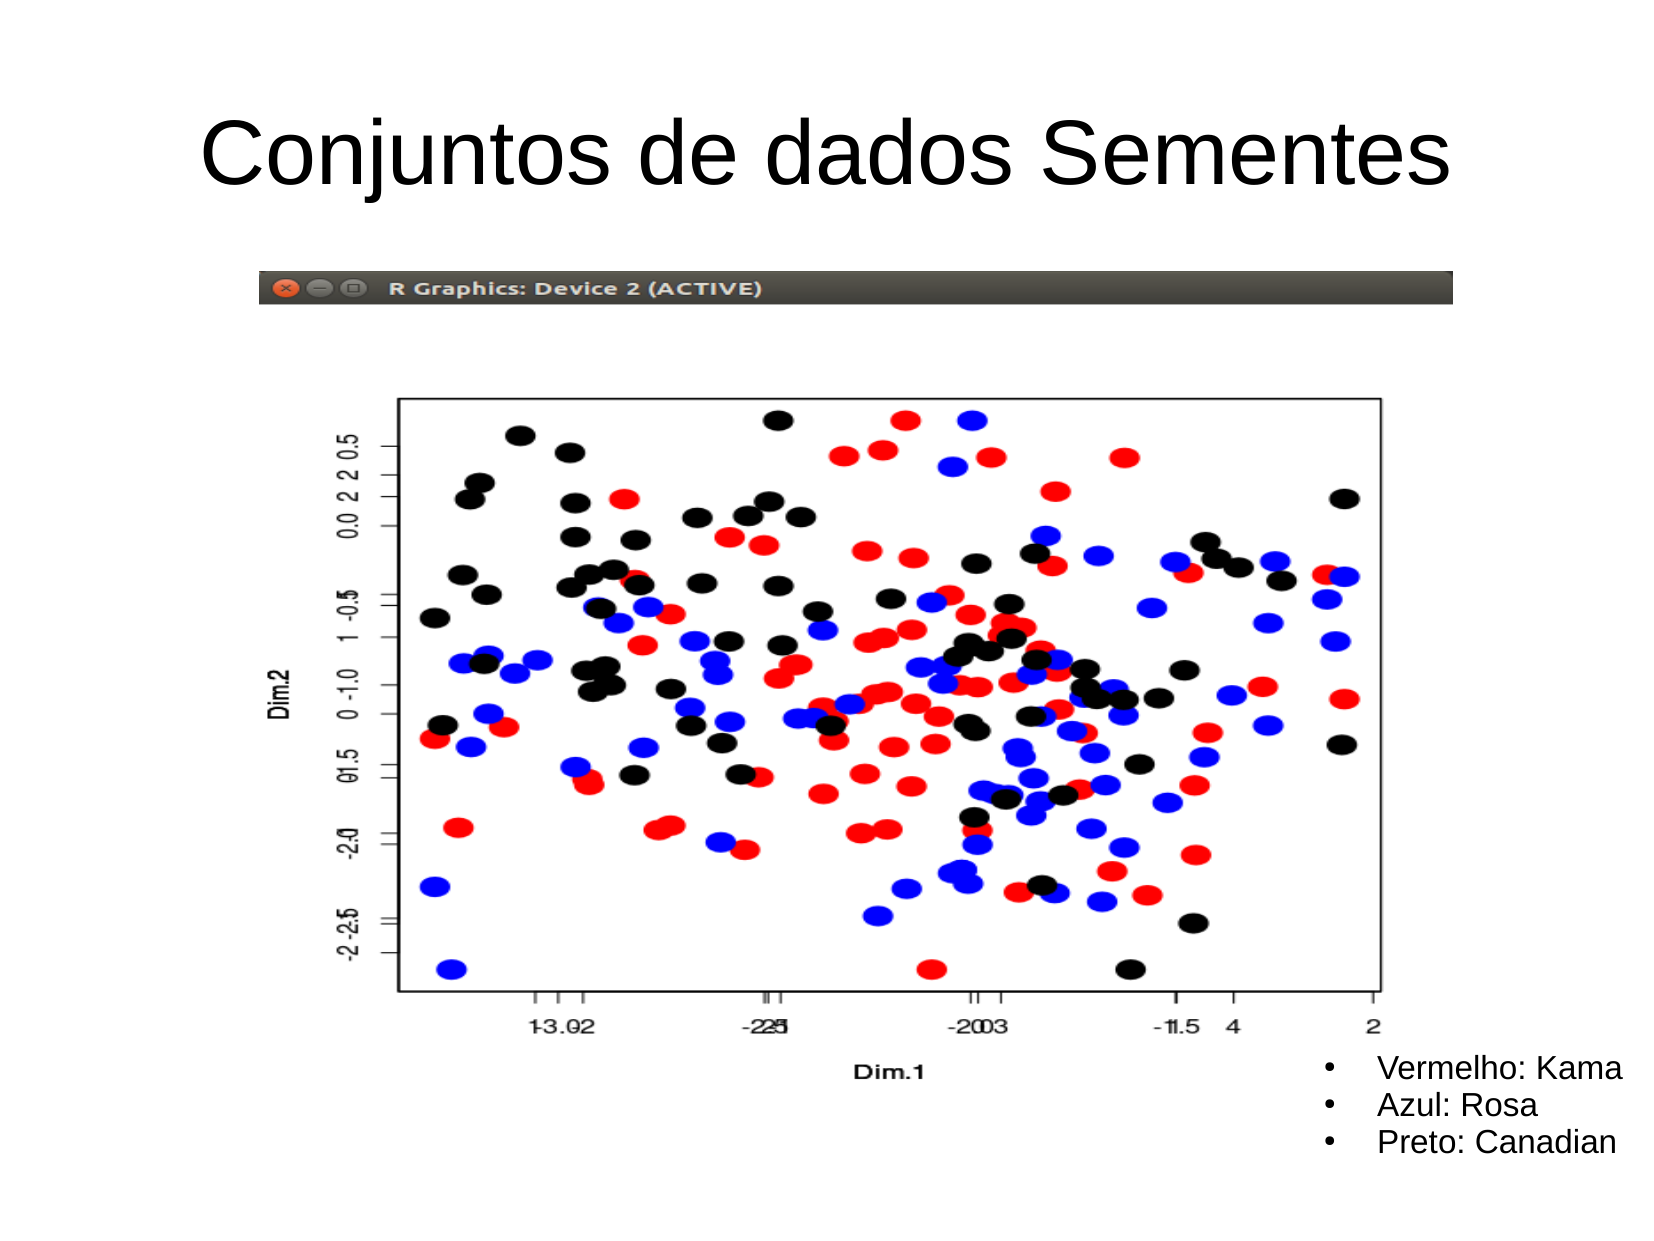

# Conjuntos de dados Sementes
Vermelho: Kama
Azul: Rosa
Preto: Canadian